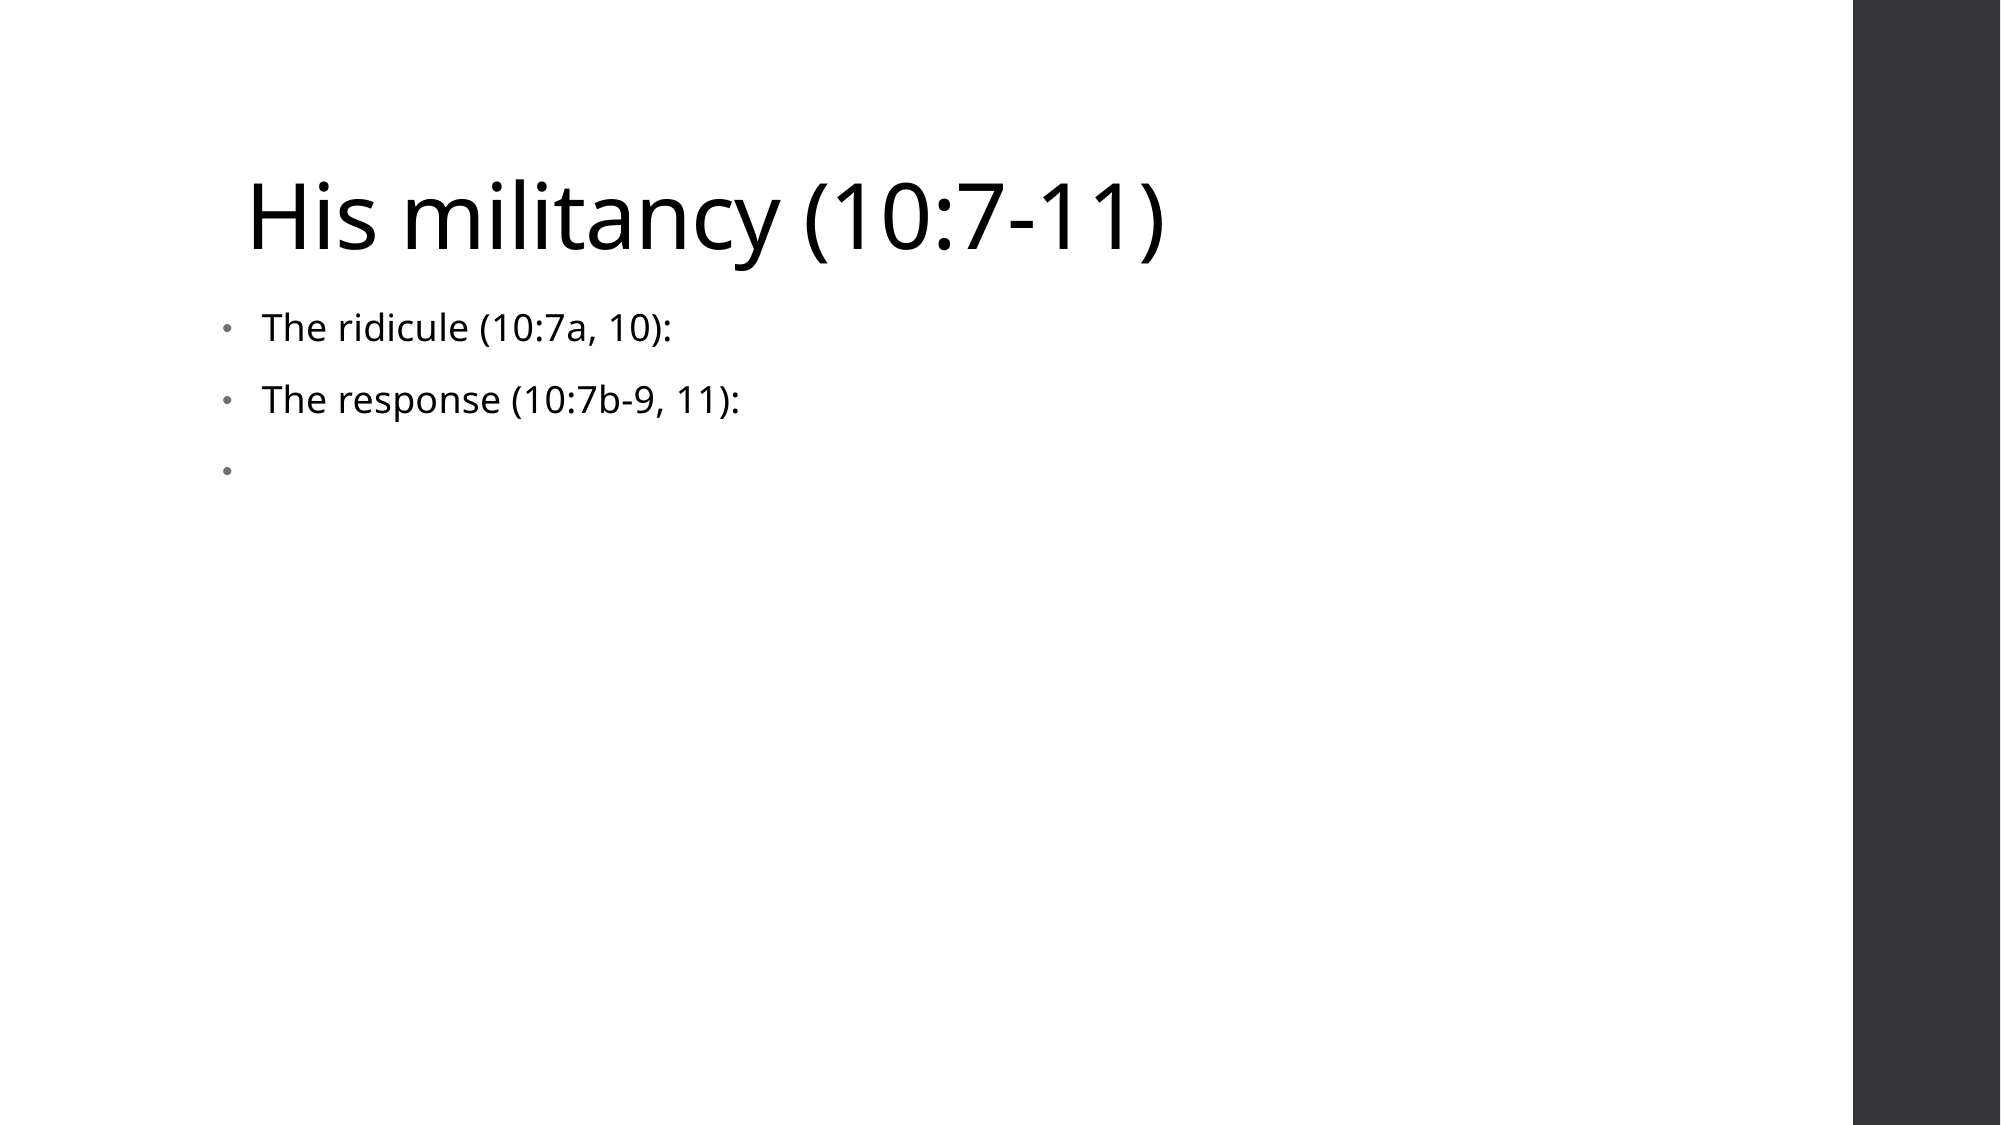

# His militancy (10:7-11)
 The ridicule (10:7a, 10):
 The response (10:7b-9, 11):